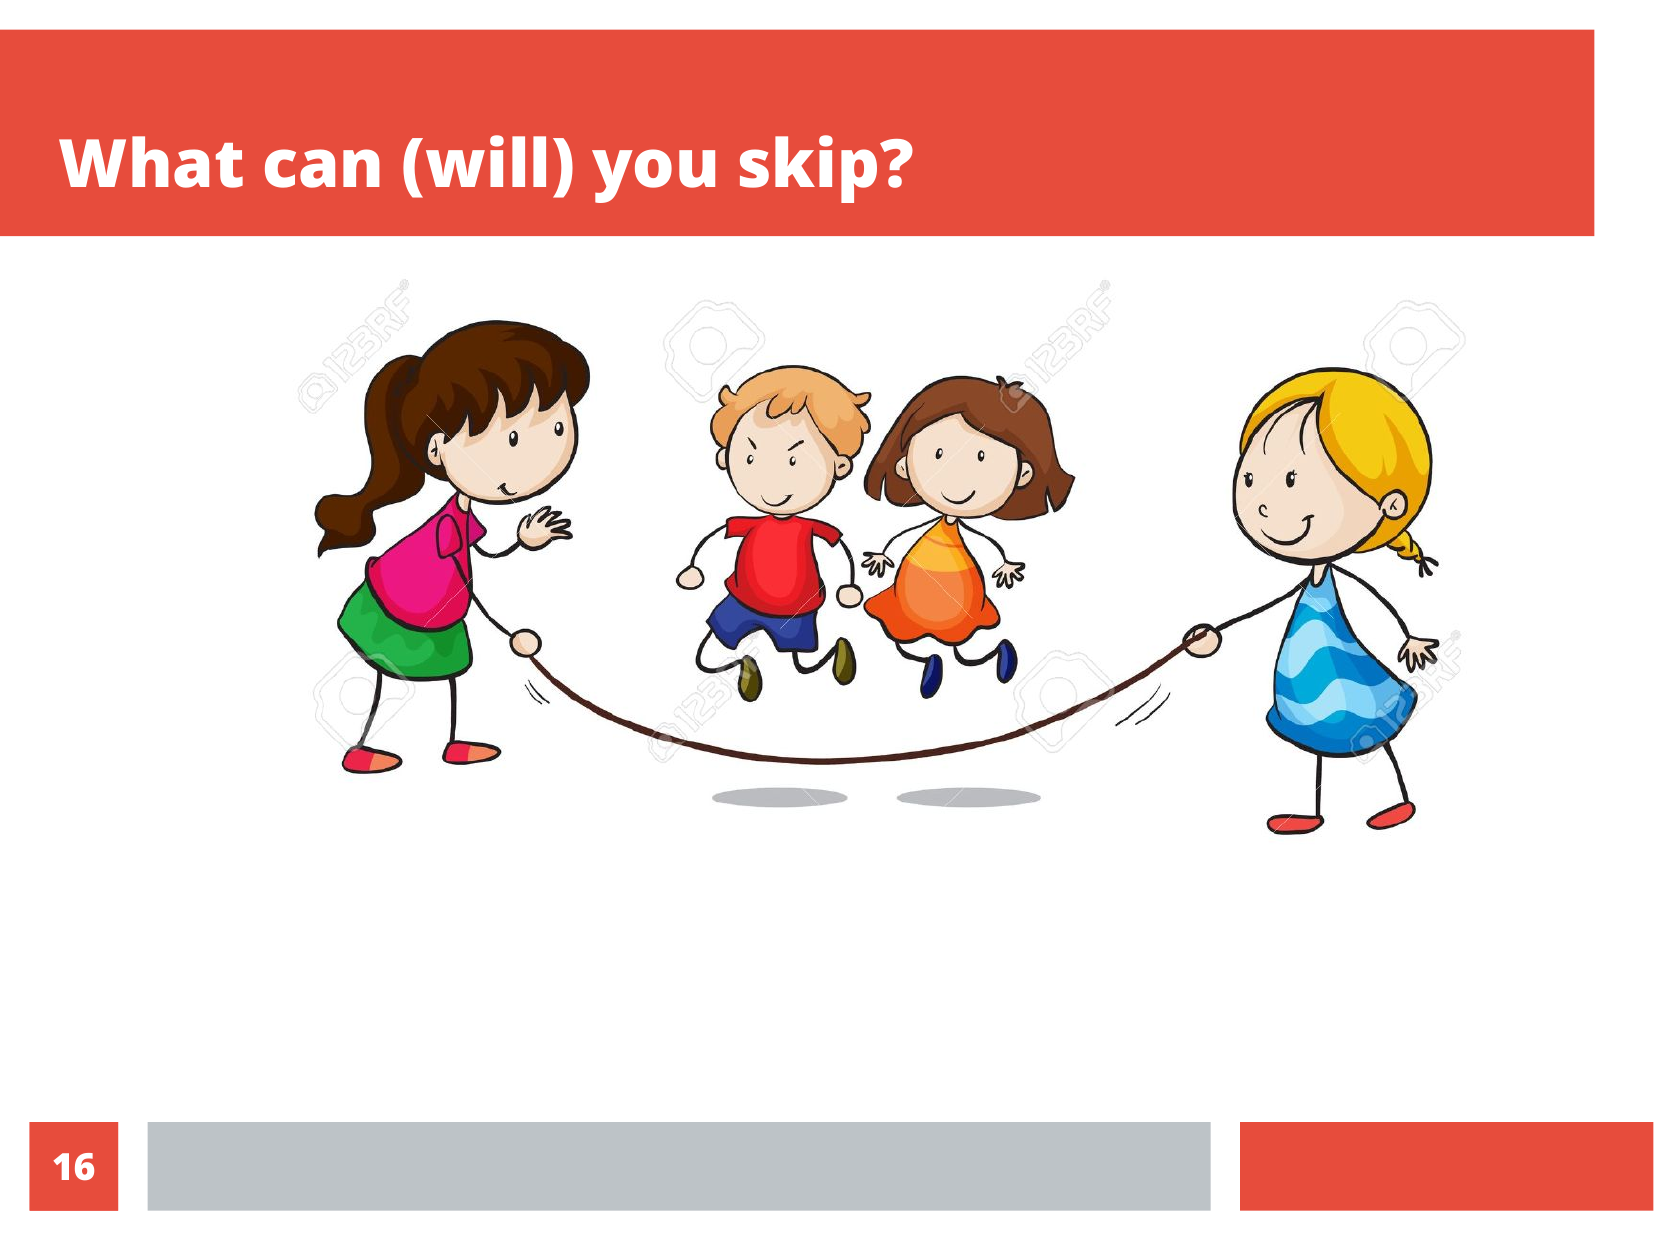

# What can (will) you skip?
16